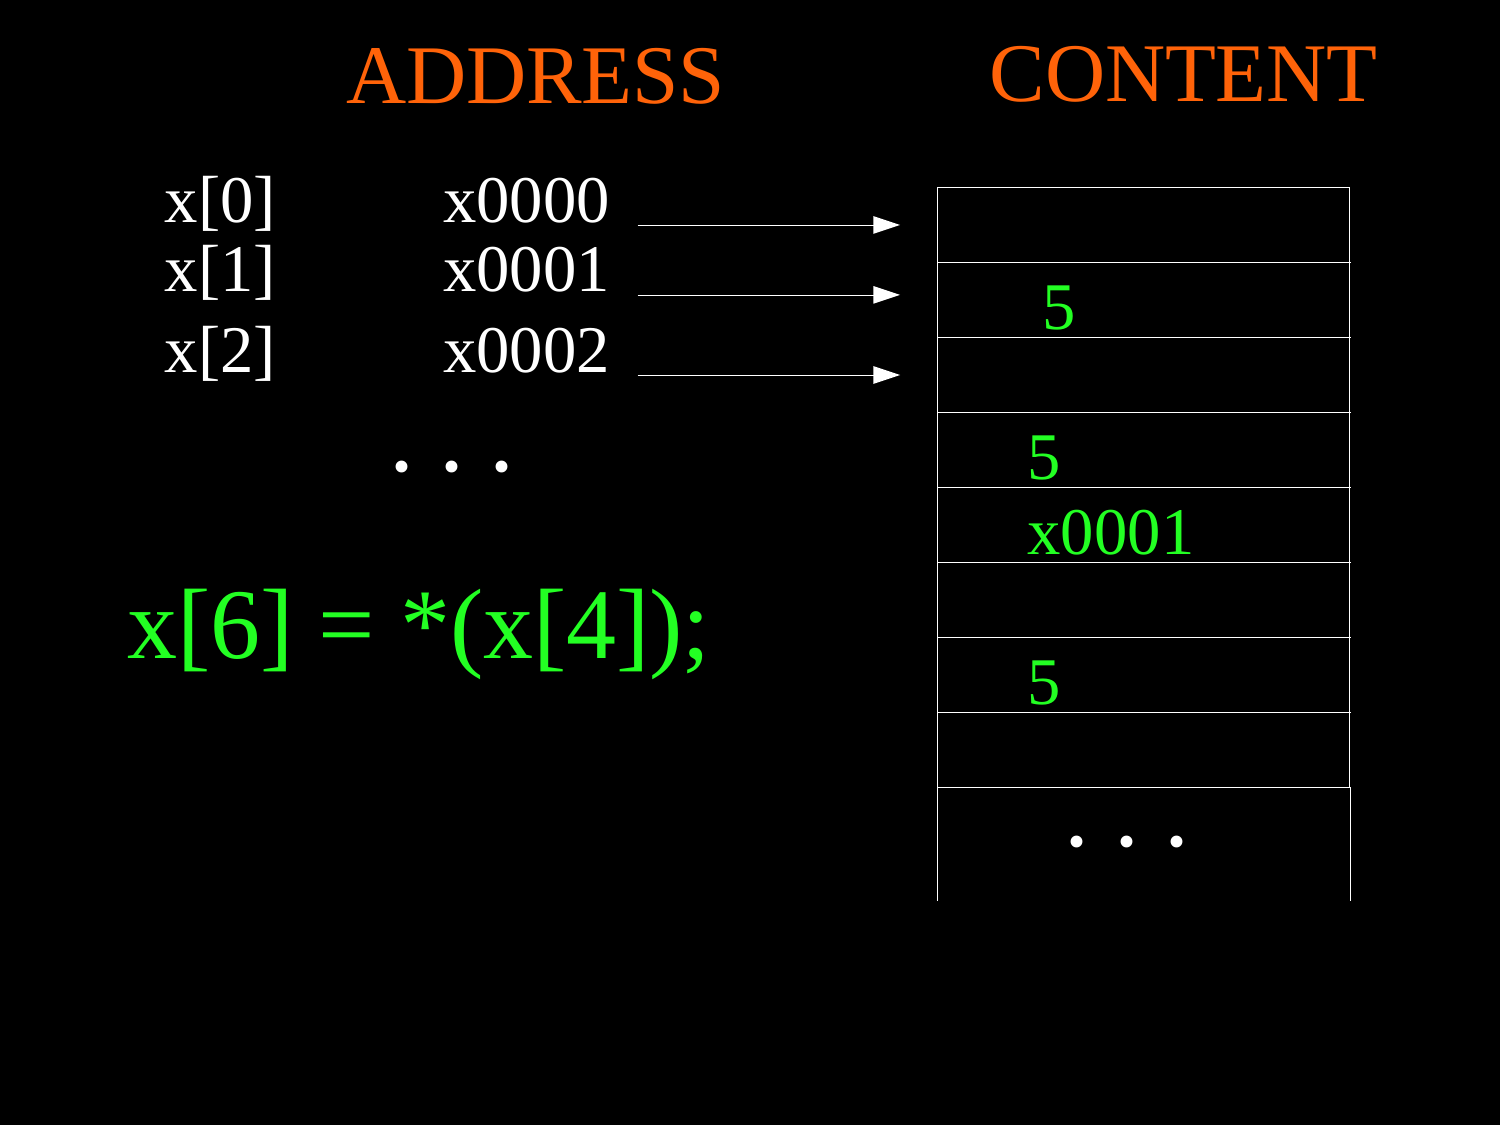

CONTENT
ADDRESS
x[0] x0000
x[1] x0001
5
x[2] x0002
. . .
5
x0001
x[6] = *(x[4]);
5
. . .